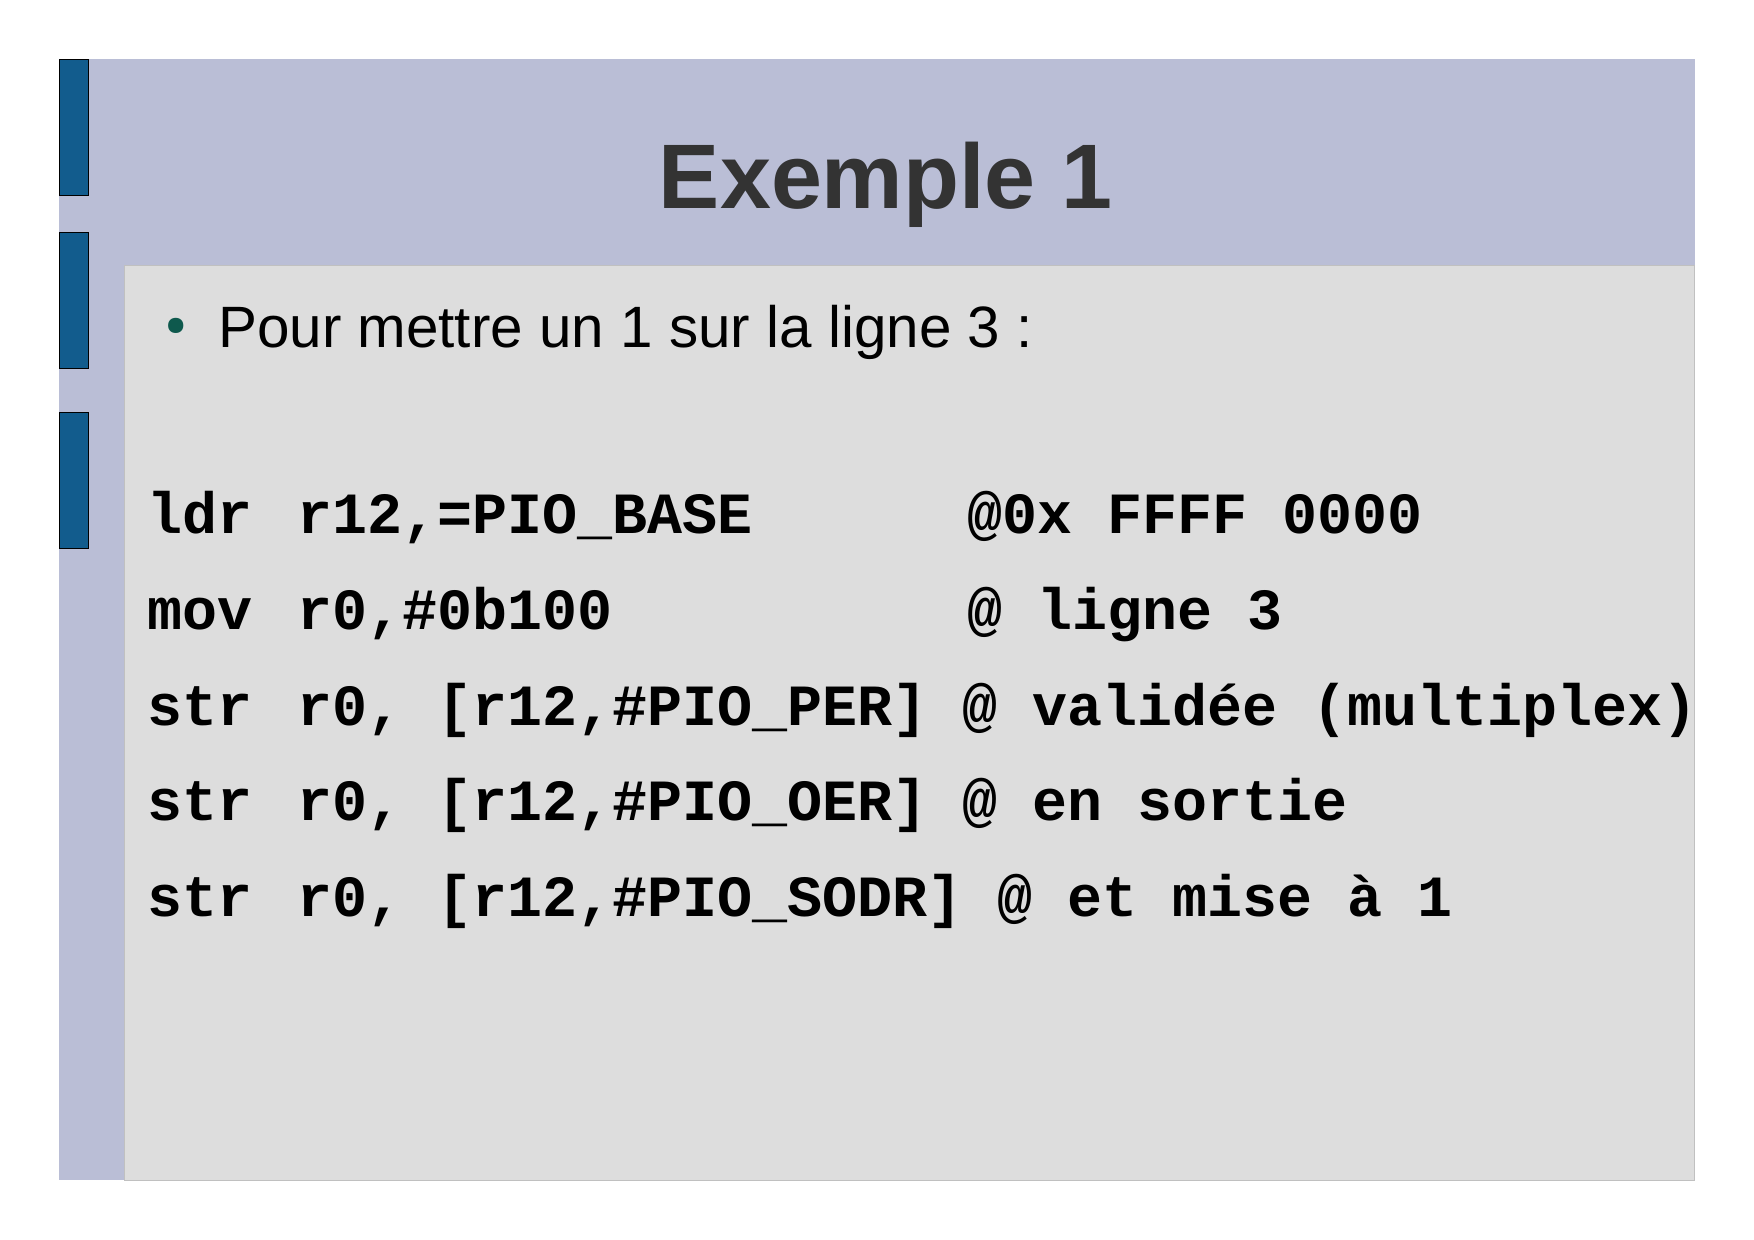

# Exemple 1
Pour mettre un 1 sur la ligne 3 :
ldr	r12,=PIO_BASE	 @0x FFFF 0000
mov	r0,#0b100		 @ ligne 3
str	r0, [r12,#PIO_PER] @ validée (multiplex)
str	r0, [r12,#PIO_OER] @ en sortie
str	r0, [r12,#PIO_SODR] @ et mise à 1